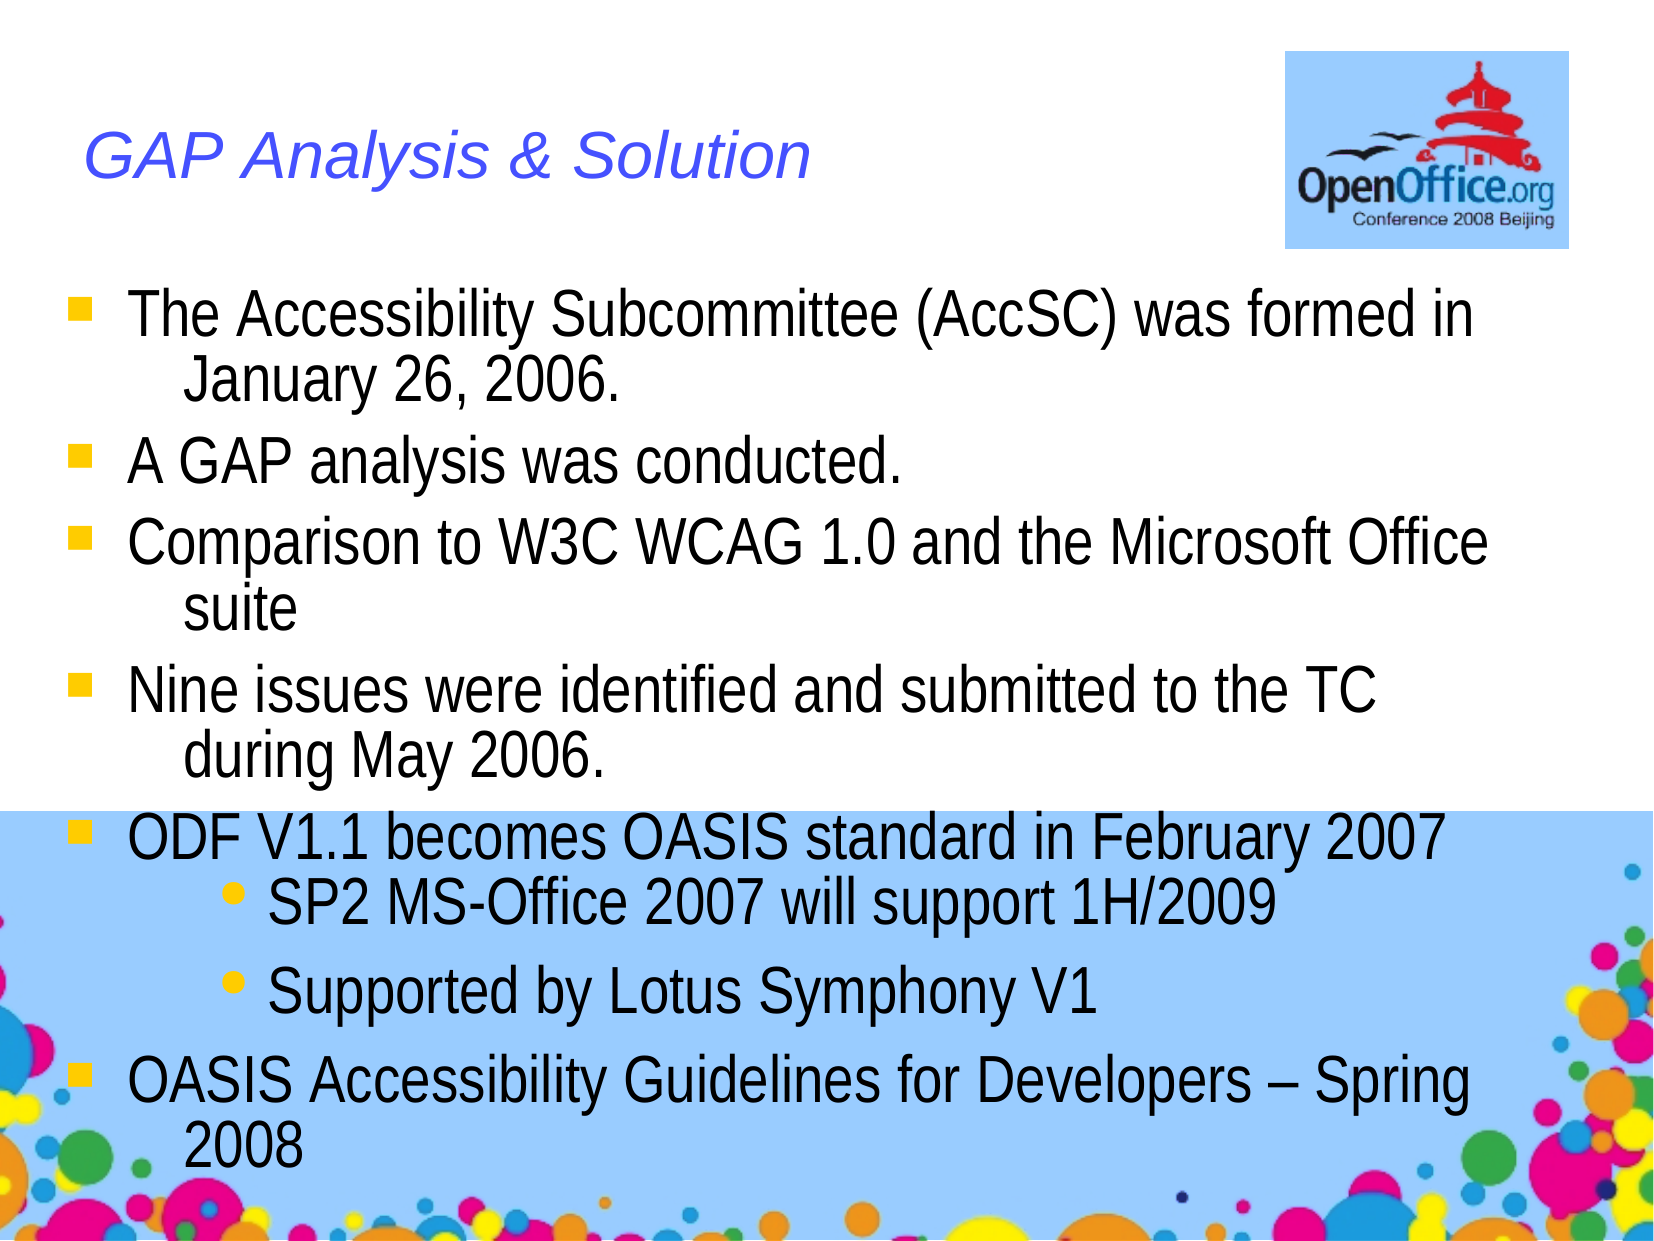

# GAP Analysis & Solution
The Accessibility Subcommittee (AccSC) was formed in January 26, 2006.
A GAP analysis was conducted.
Comparison to W3C WCAG 1.0 and the Microsoft Office suite
Nine issues were identified and submitted to the TC during May 2006.
ODF V1.1 becomes OASIS standard in February 2007
SP2 MS-Office 2007 will support 1H/2009
Supported by Lotus Symphony V1
OASIS Accessibility Guidelines for Developers – Spring 2008